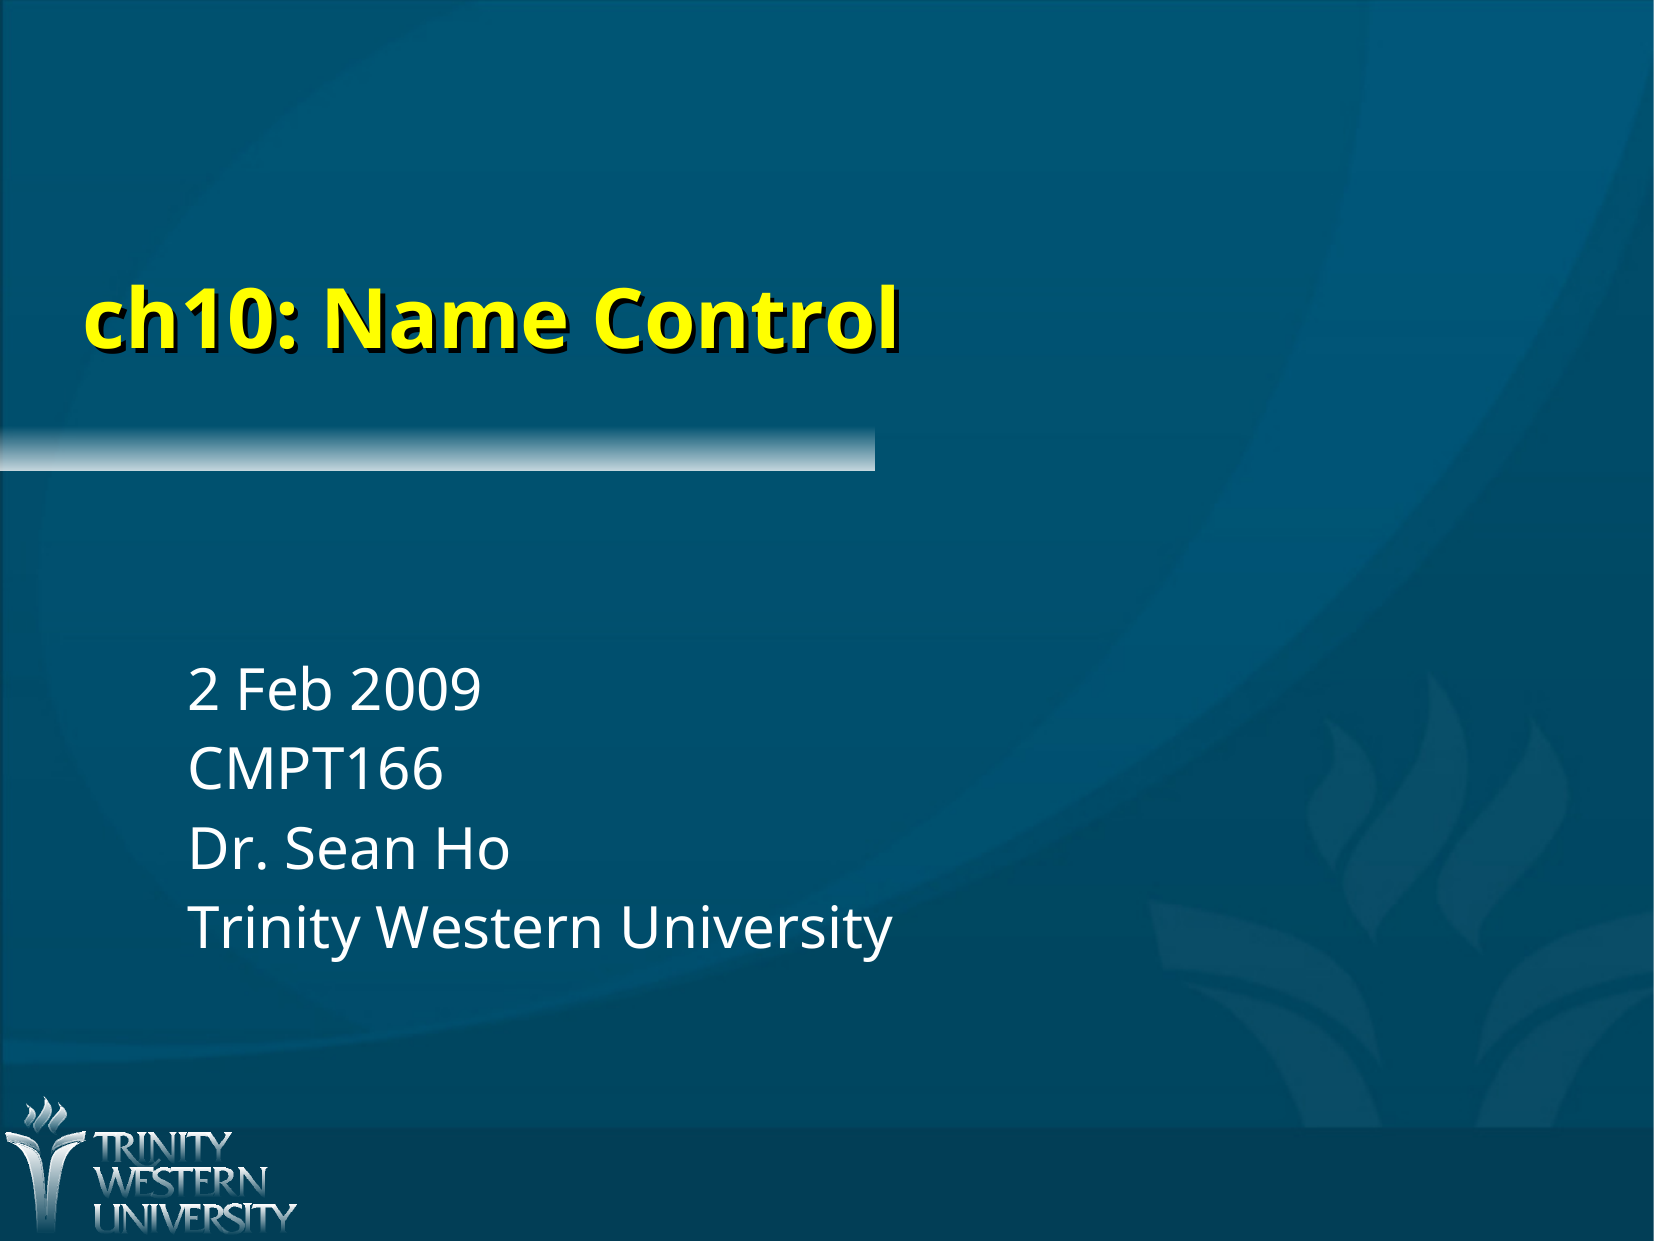

# ch10: Name Control
2 Feb 2009
CMPT166
Dr. Sean Ho
Trinity Western University